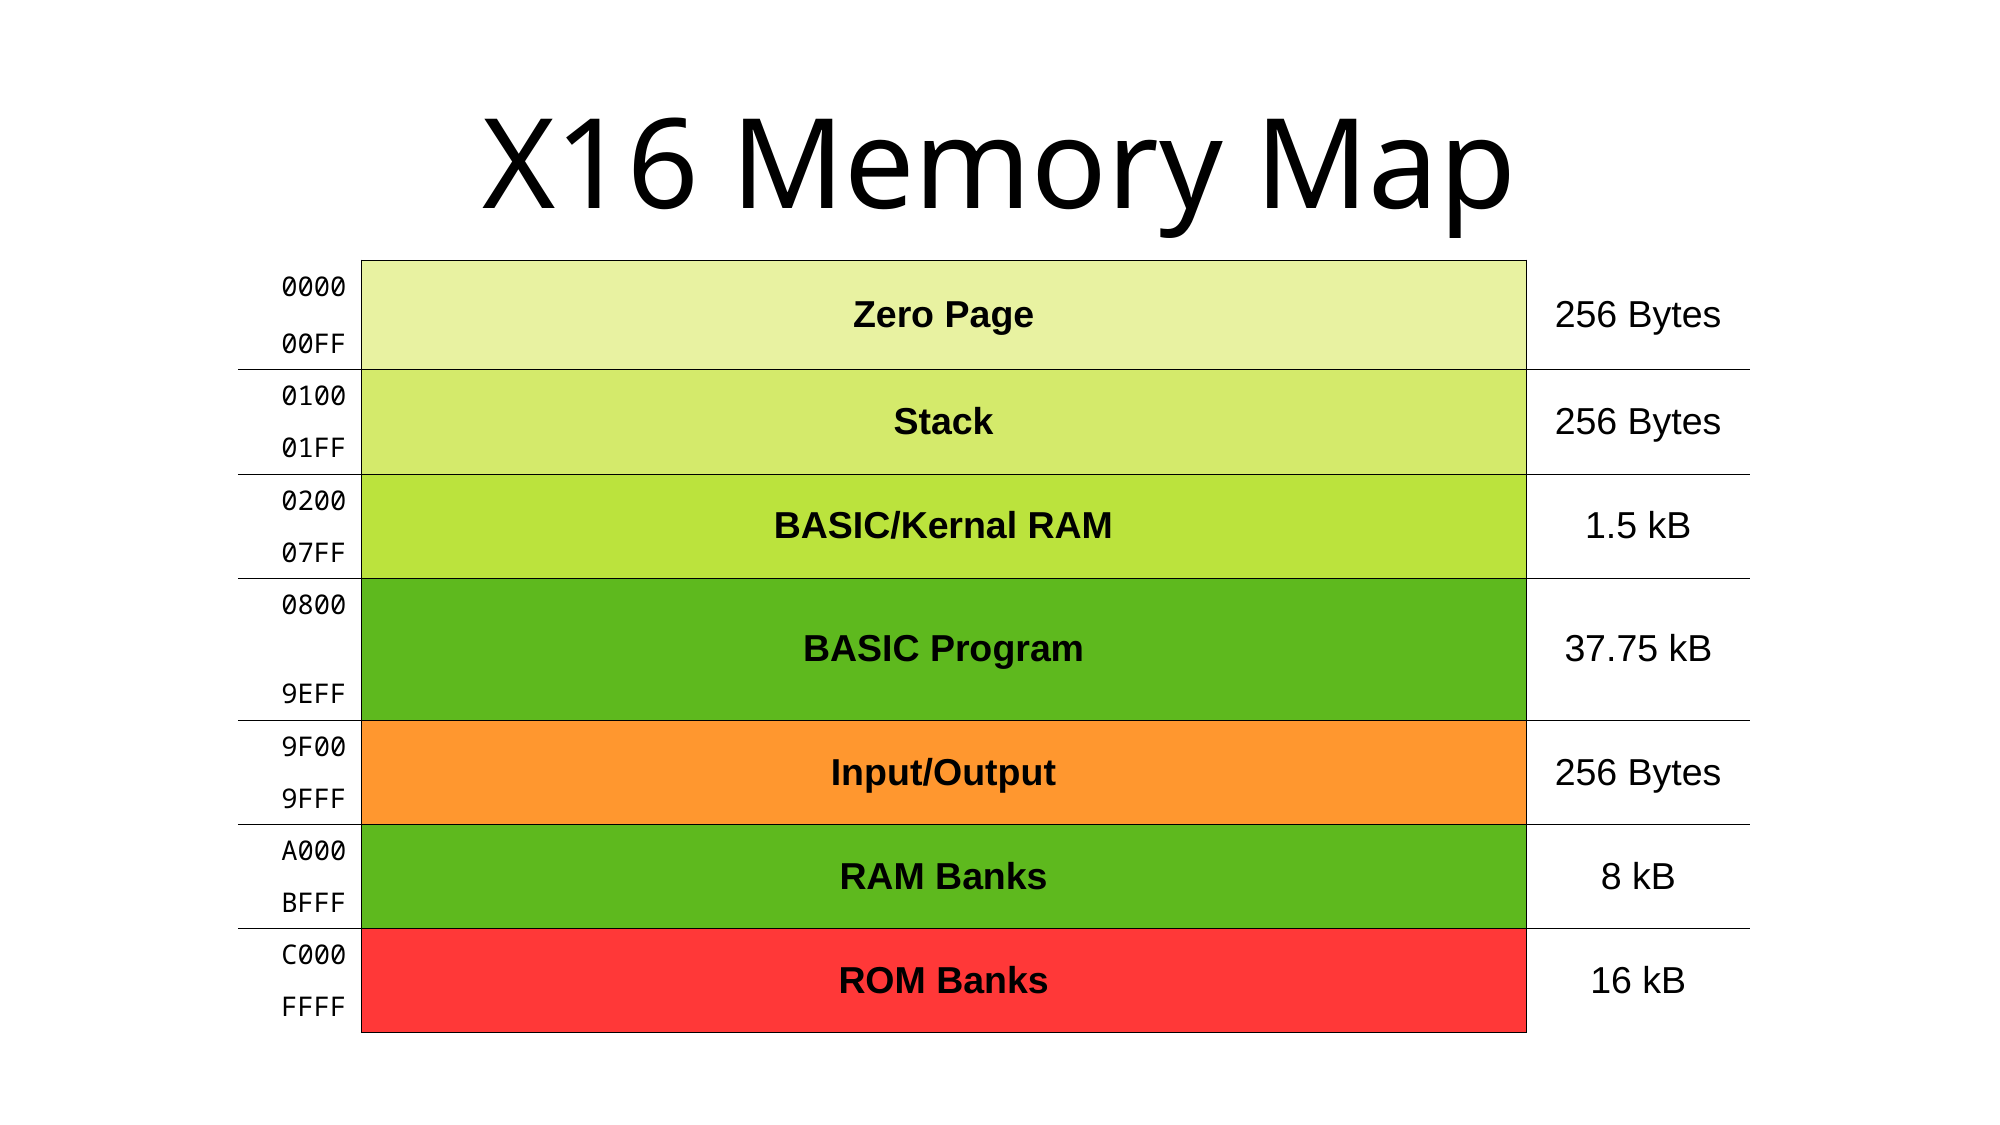

# X16 Memory Map
| 0000 | Zero Page | 256 Bytes |
| --- | --- | --- |
| 00FF | | |
| 0100 | Stack | 256 Bytes |
| 01FF | | |
| 0200 | BASIC/Kernal RAM | 1.5 kB |
| 07FF | | |
| 0800 | BASIC Program | 37.75 kB |
| 9EFF | | |
| 9F00 | Input/Output | 256 Bytes |
| 9FFF | | |
| A000 | RAM Banks | 8 kB |
| BFFF | | |
| C000 | ROM Banks | 16 kB |
| FFFF | | |